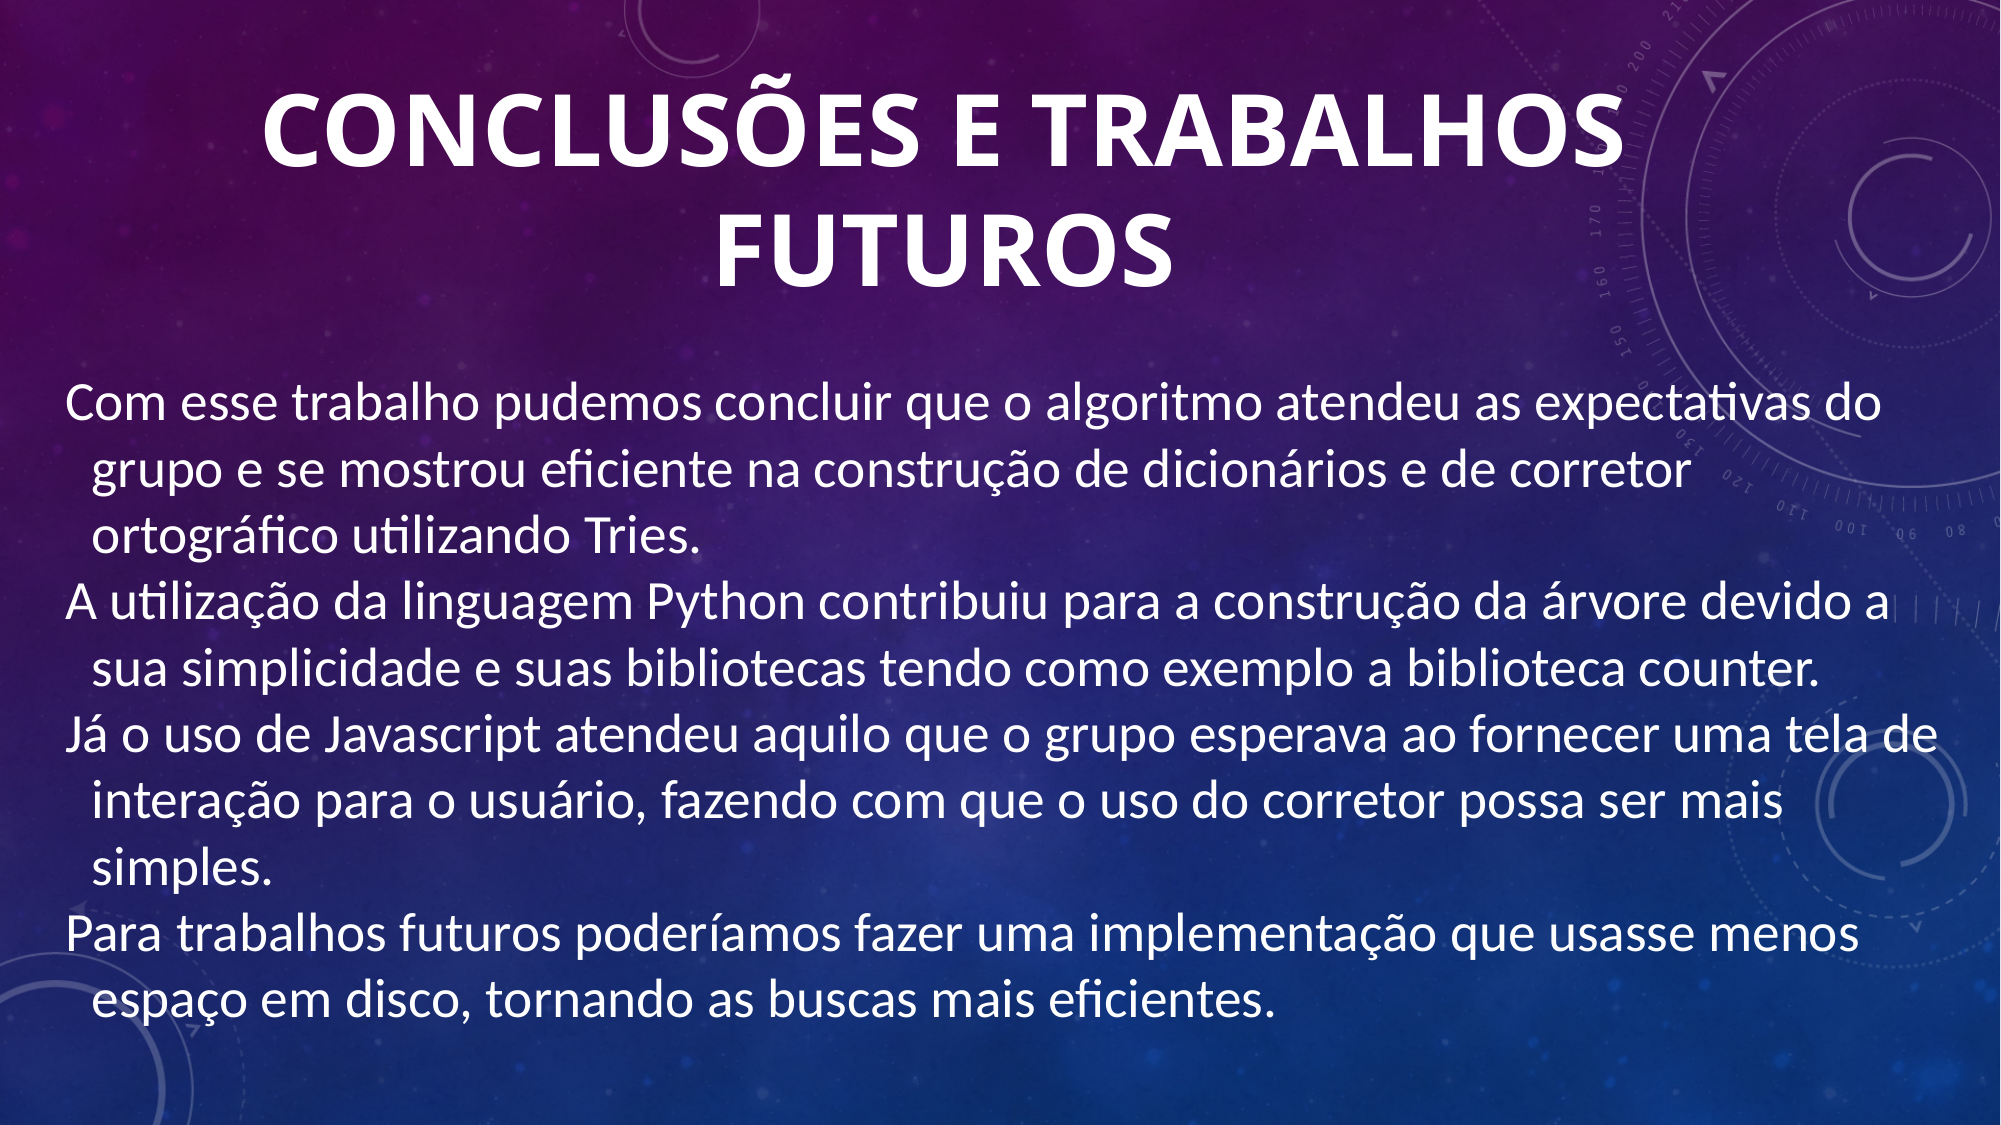

# CONCLUSÕES E TRABALHOS FUTUROS
Com esse trabalho pudemos concluir que o algoritmo atendeu as expectativas do grupo e se mostrou eficiente na construção de dicionários e de corretor ortográfico utilizando Tries.
A utilização da linguagem Python contribuiu para a construção da árvore devido a sua simplicidade e suas bibliotecas tendo como exemplo a biblioteca counter.
Já o uso de Javascript atendeu aquilo que o grupo esperava ao fornecer uma tela de interação para o usuário, fazendo com que o uso do corretor possa ser mais simples.
Para trabalhos futuros poderíamos fazer uma implementação que usasse menos espaço em disco, tornando as buscas mais eficientes.